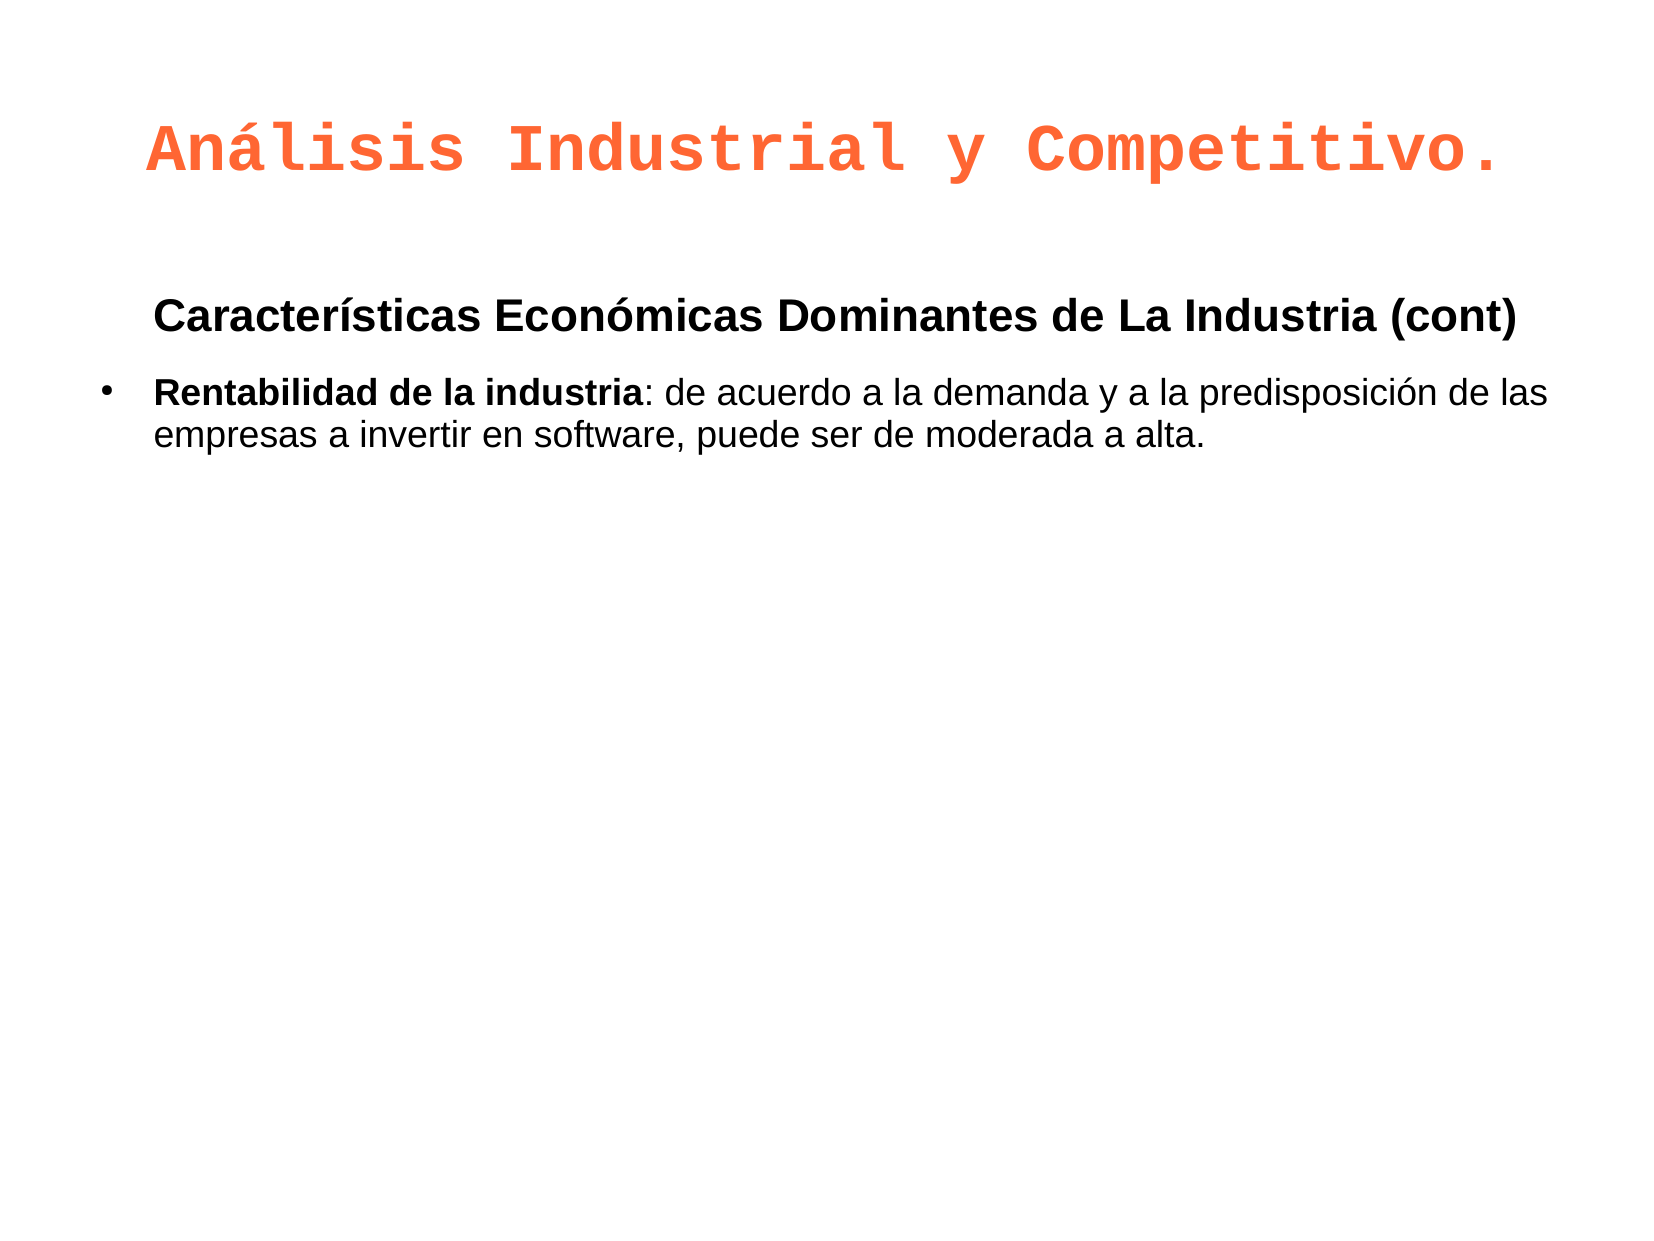

# Análisis Industrial y Competitivo.
Características Económicas Dominantes de La Industria (cont)
Rentabilidad de la industria: de acuerdo a la demanda y a la predisposición de las empresas a invertir en software, puede ser de moderada a alta.